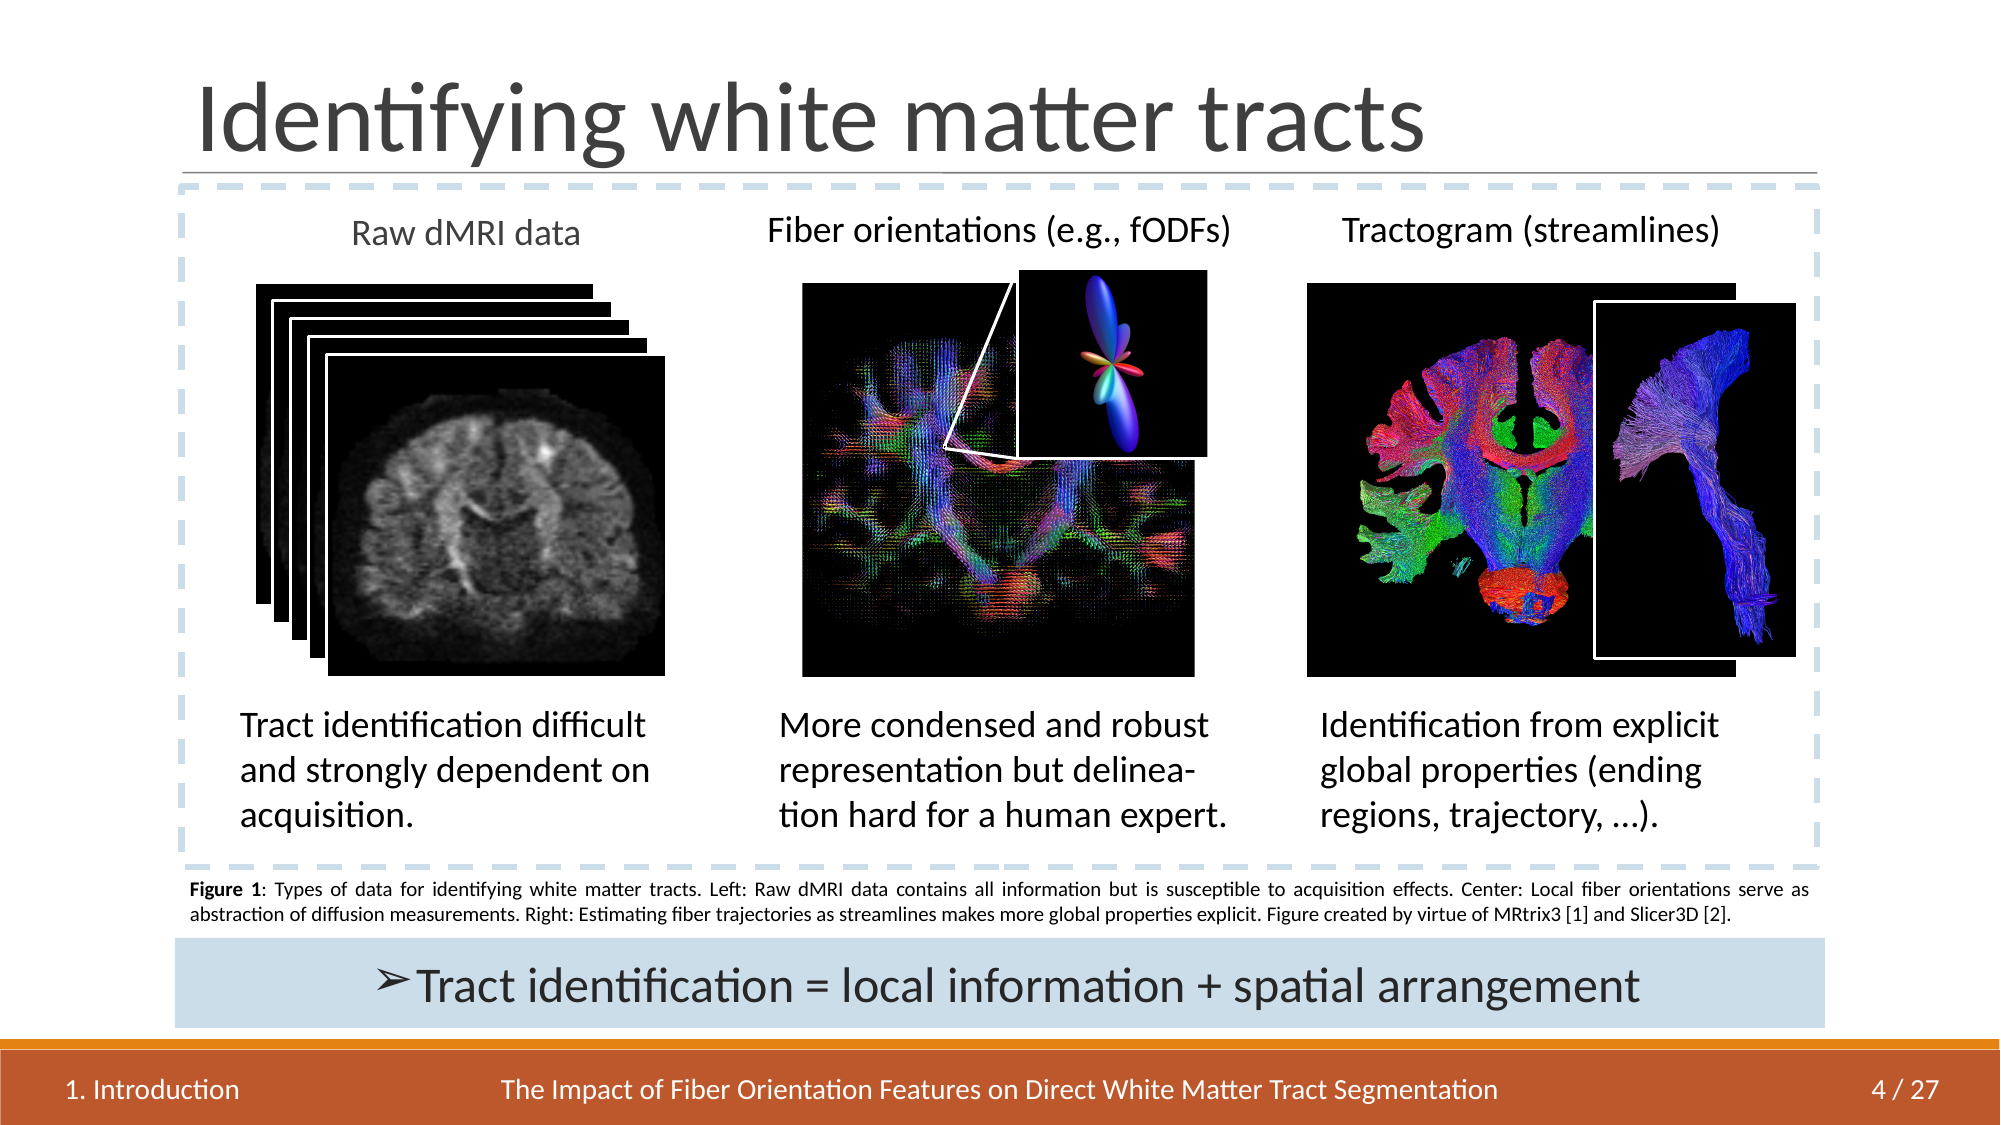

# Identifying white matter tracts
Fiber orientations (e.g., fODFs)
Tractogram (streamlines)
Raw dMRI data
Tract identification difficult and strongly dependent on acquisition.
More condensed and robust representation but delinea-
tion hard for a human expert.
Identification from explicit global properties (ending regions, trajectory, …).
1. Introduction
The Impact of Fiber Orientation Features on Direct White Matter Tract Segmentation
Figure 1: Types of data for identifying white matter tracts. Left: Raw dMRI data contains all information but is susceptible to acquisition effects. Center: Local fiber orientations serve as abstraction of diffusion measurements. Right: Estimating fiber trajectories as streamlines makes more global properties explicit. Figure created by virtue of MRtrix3 [1] and Slicer3D [2].
Tract identification = local information + spatial arrangement